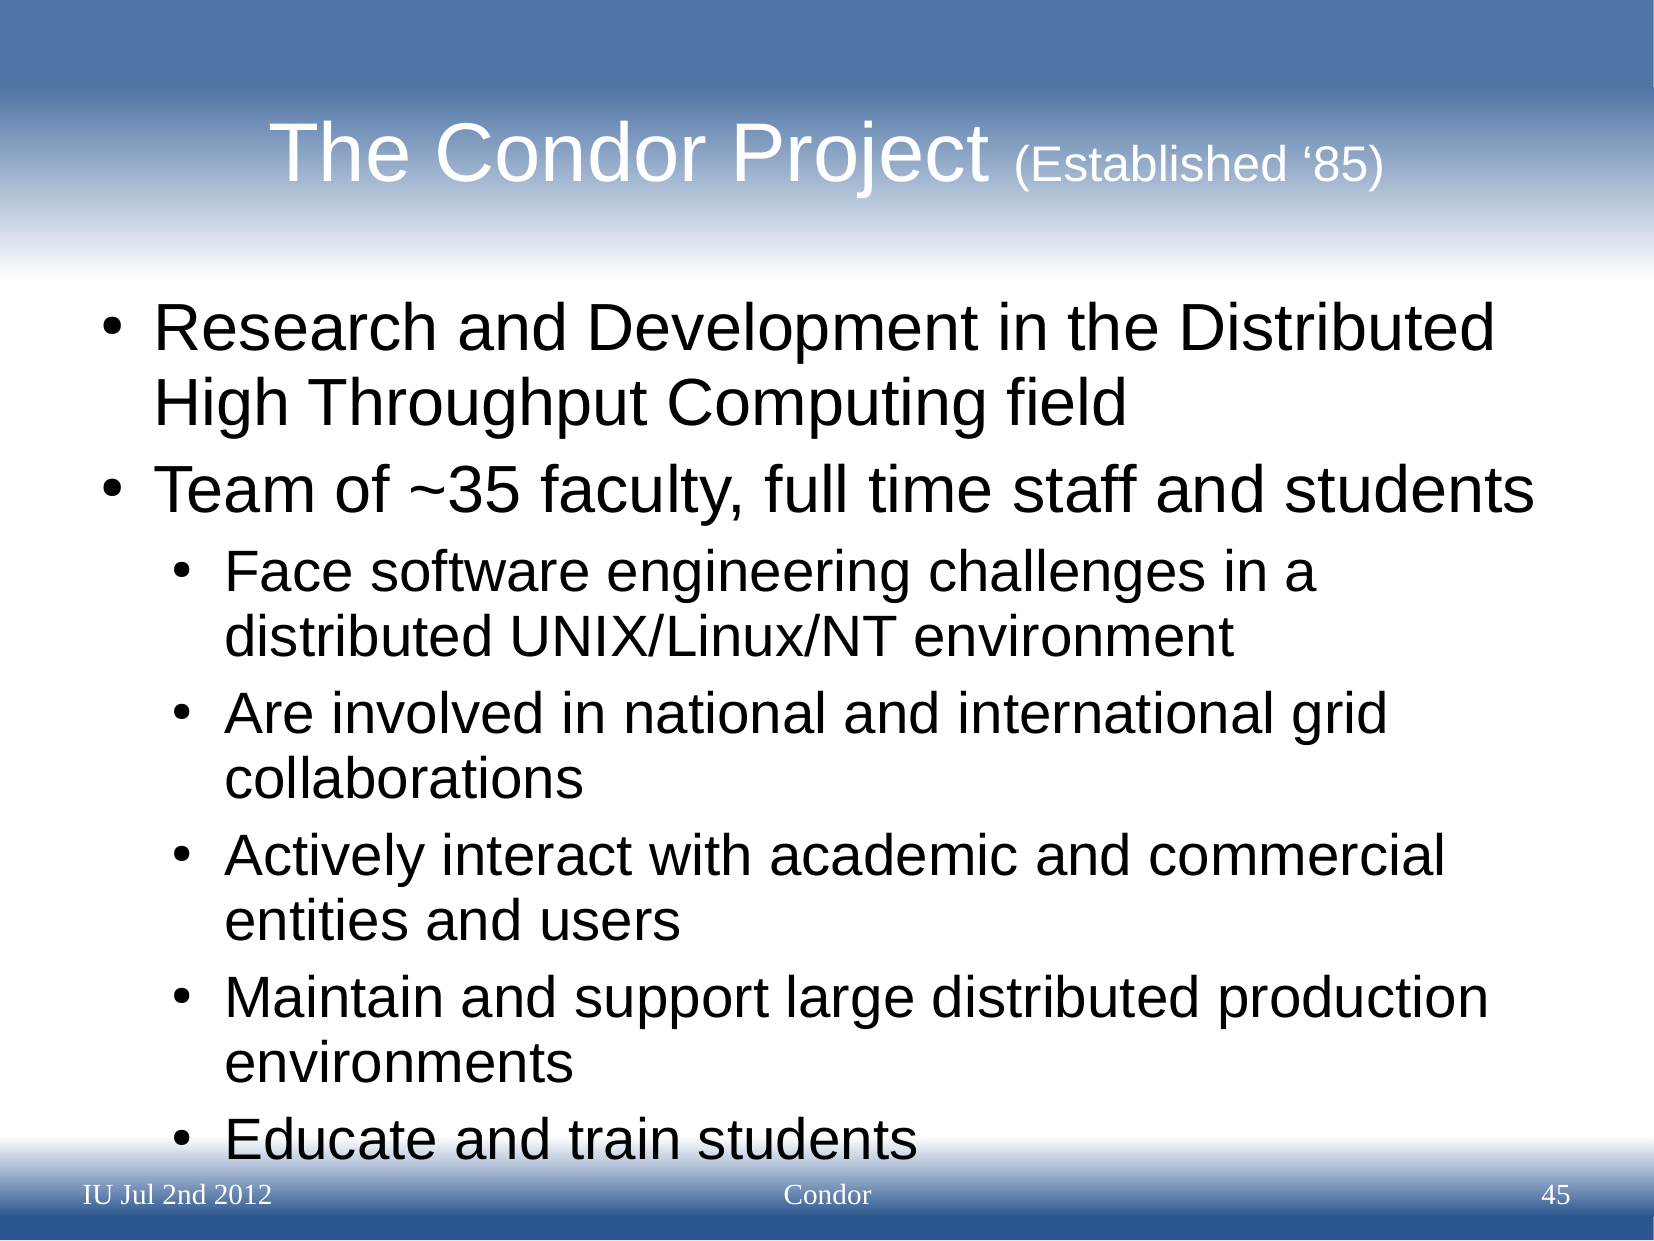

# The Condor Project (Established ‘85)
Research and Development in the Distributed High Throughput Computing field
Team of ~35 faculty, full time staff and students
Face software engineering challenges in a distributed UNIX/Linux/NT environment
Are involved in national and international grid collaborations
Actively interact with academic and commercial entities and users
Maintain and support large distributed production environments
Educate and train students
IU Jul 2nd 2012
Condor
45